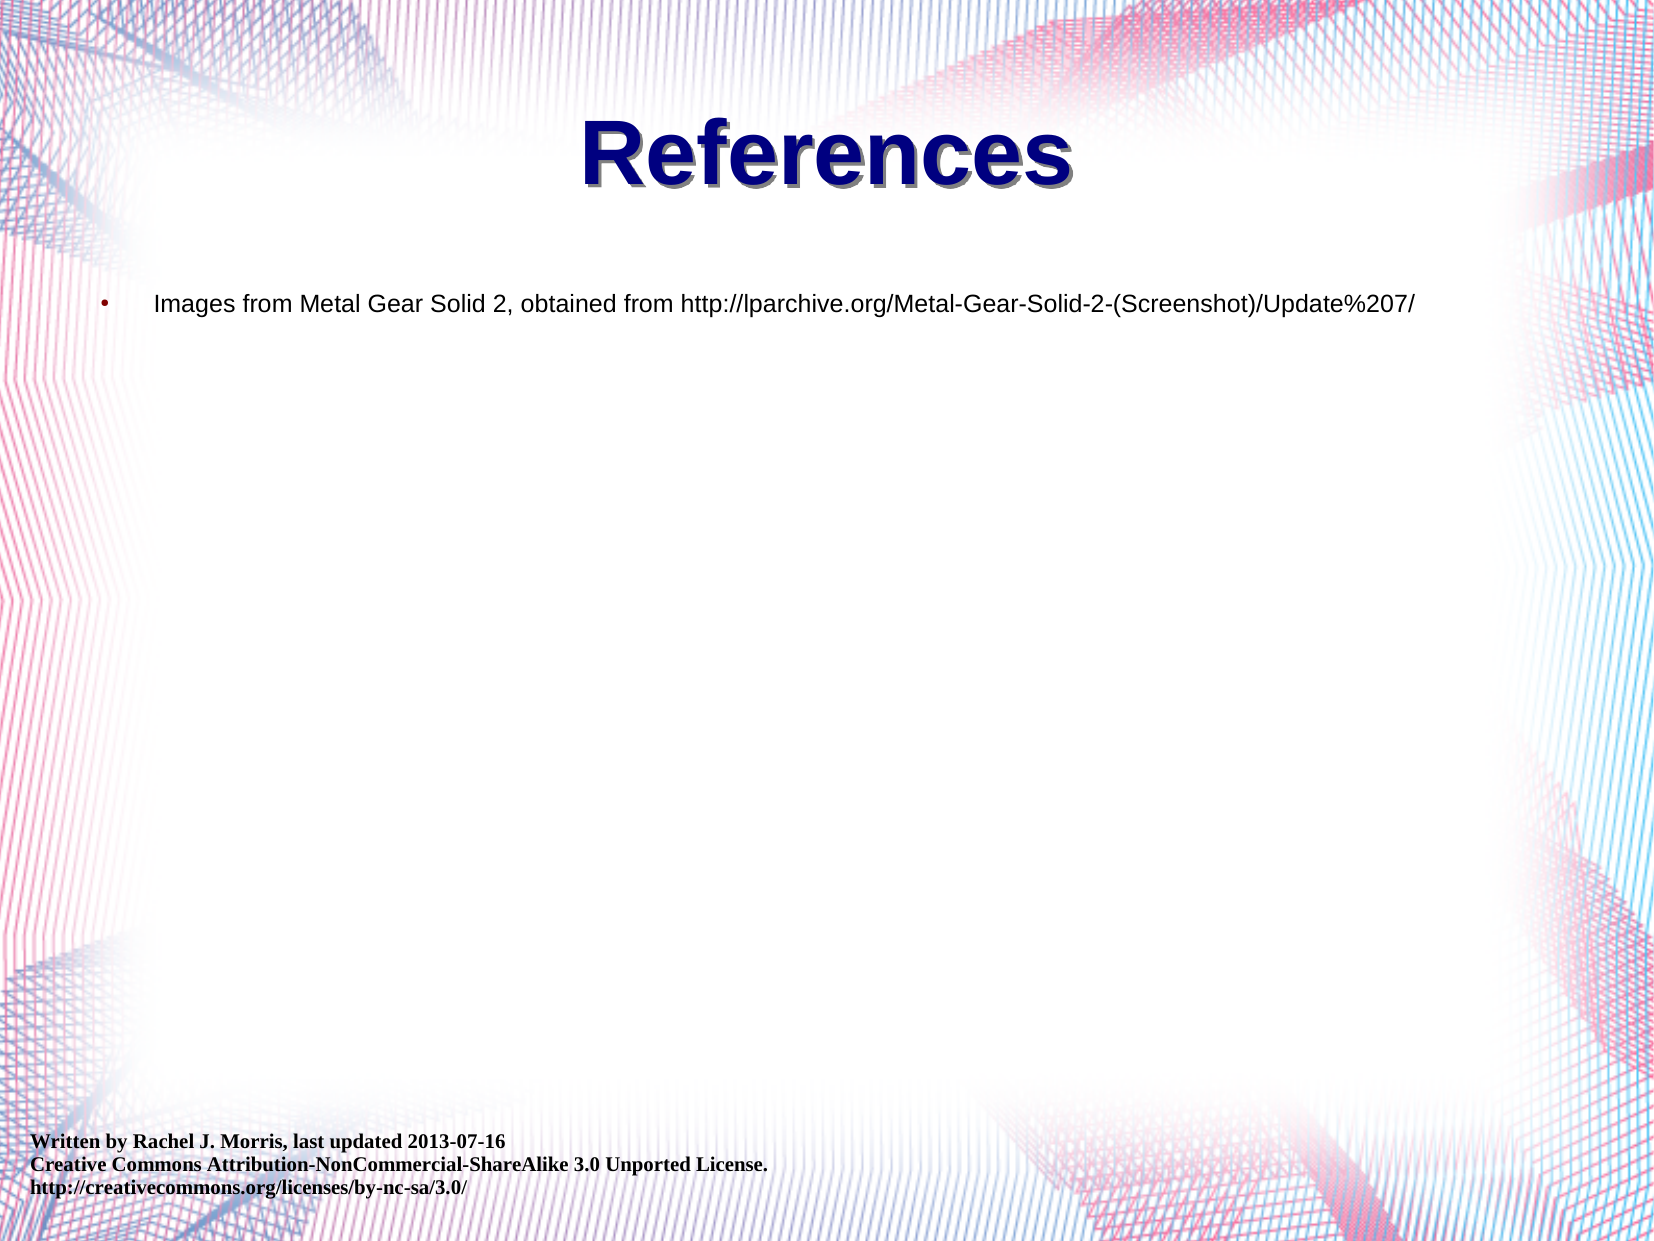

# References
Images from Metal Gear Solid 2, obtained from http://lparchive.org/Metal-Gear-Solid-2-(Screenshot)/Update%207/